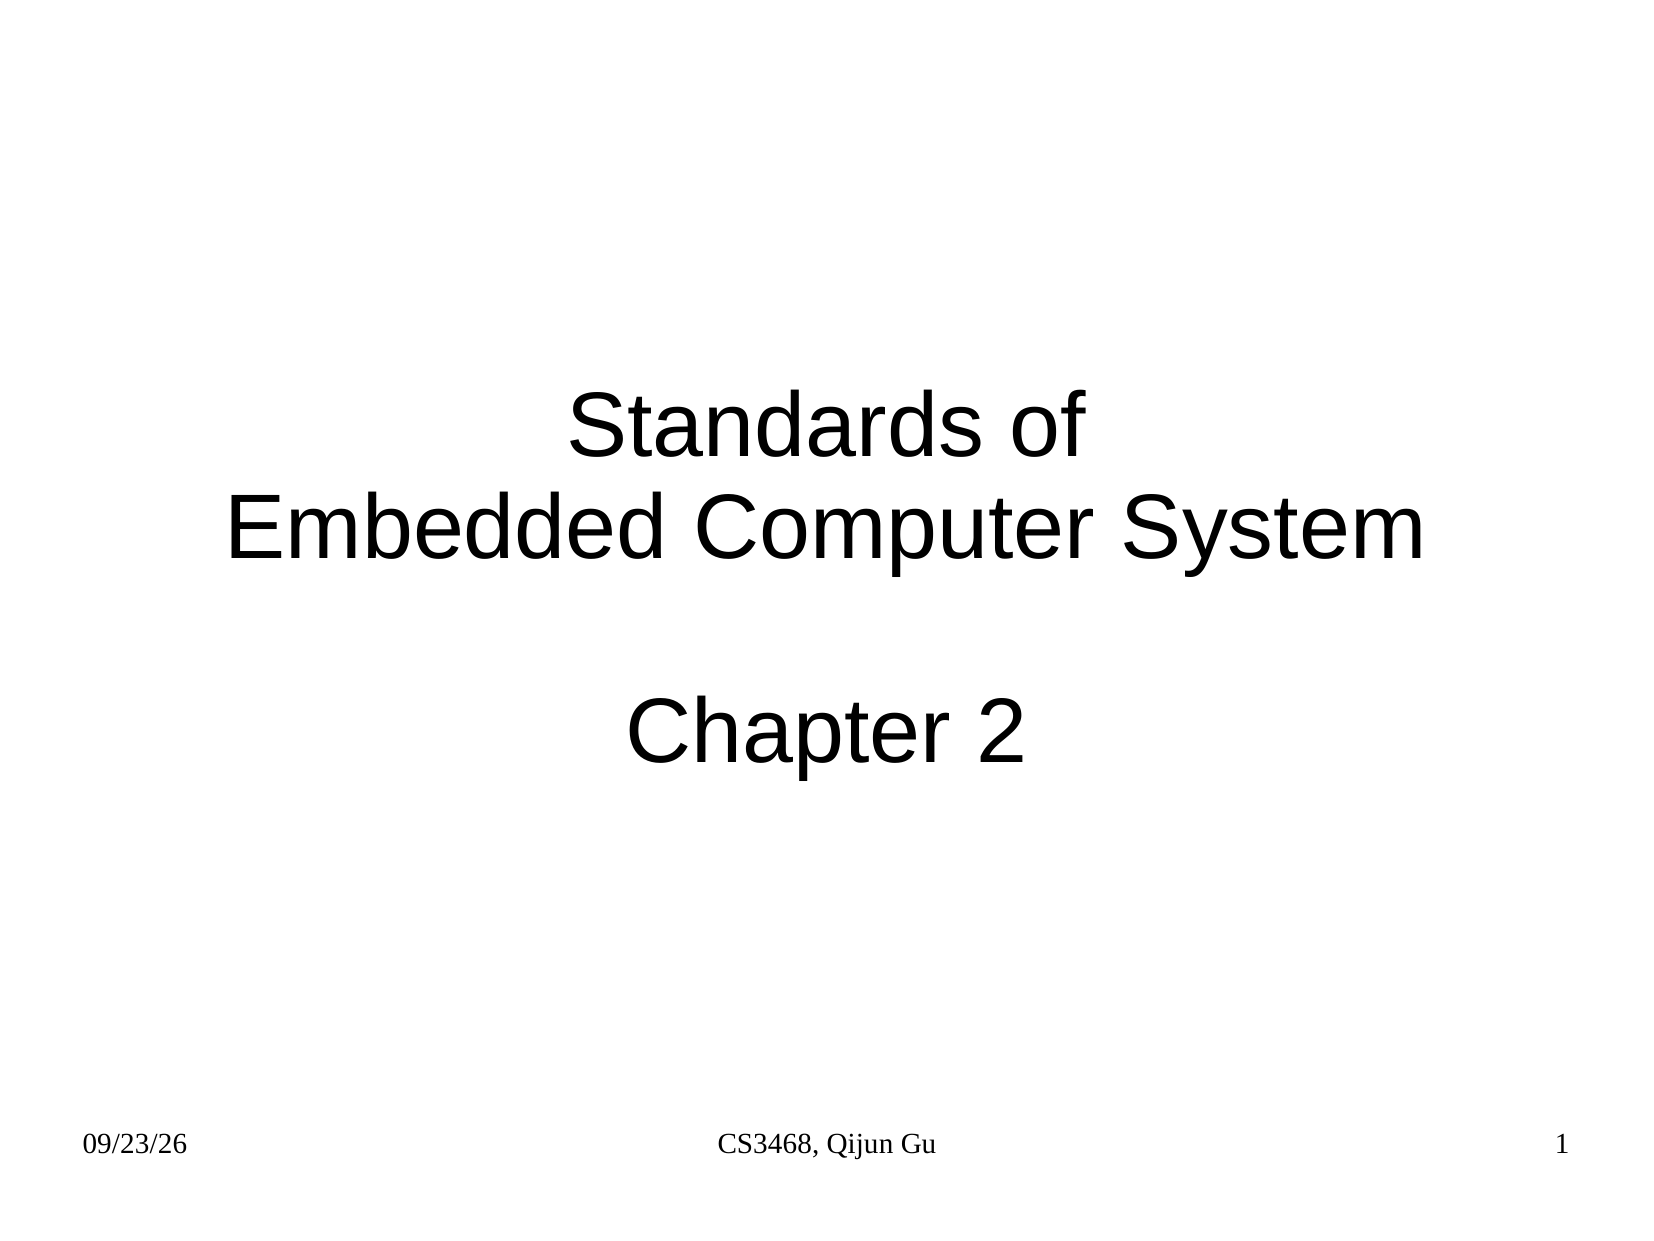

Standards of
Embedded Computer System
Chapter 2
CS3468, Qijun Gu
1